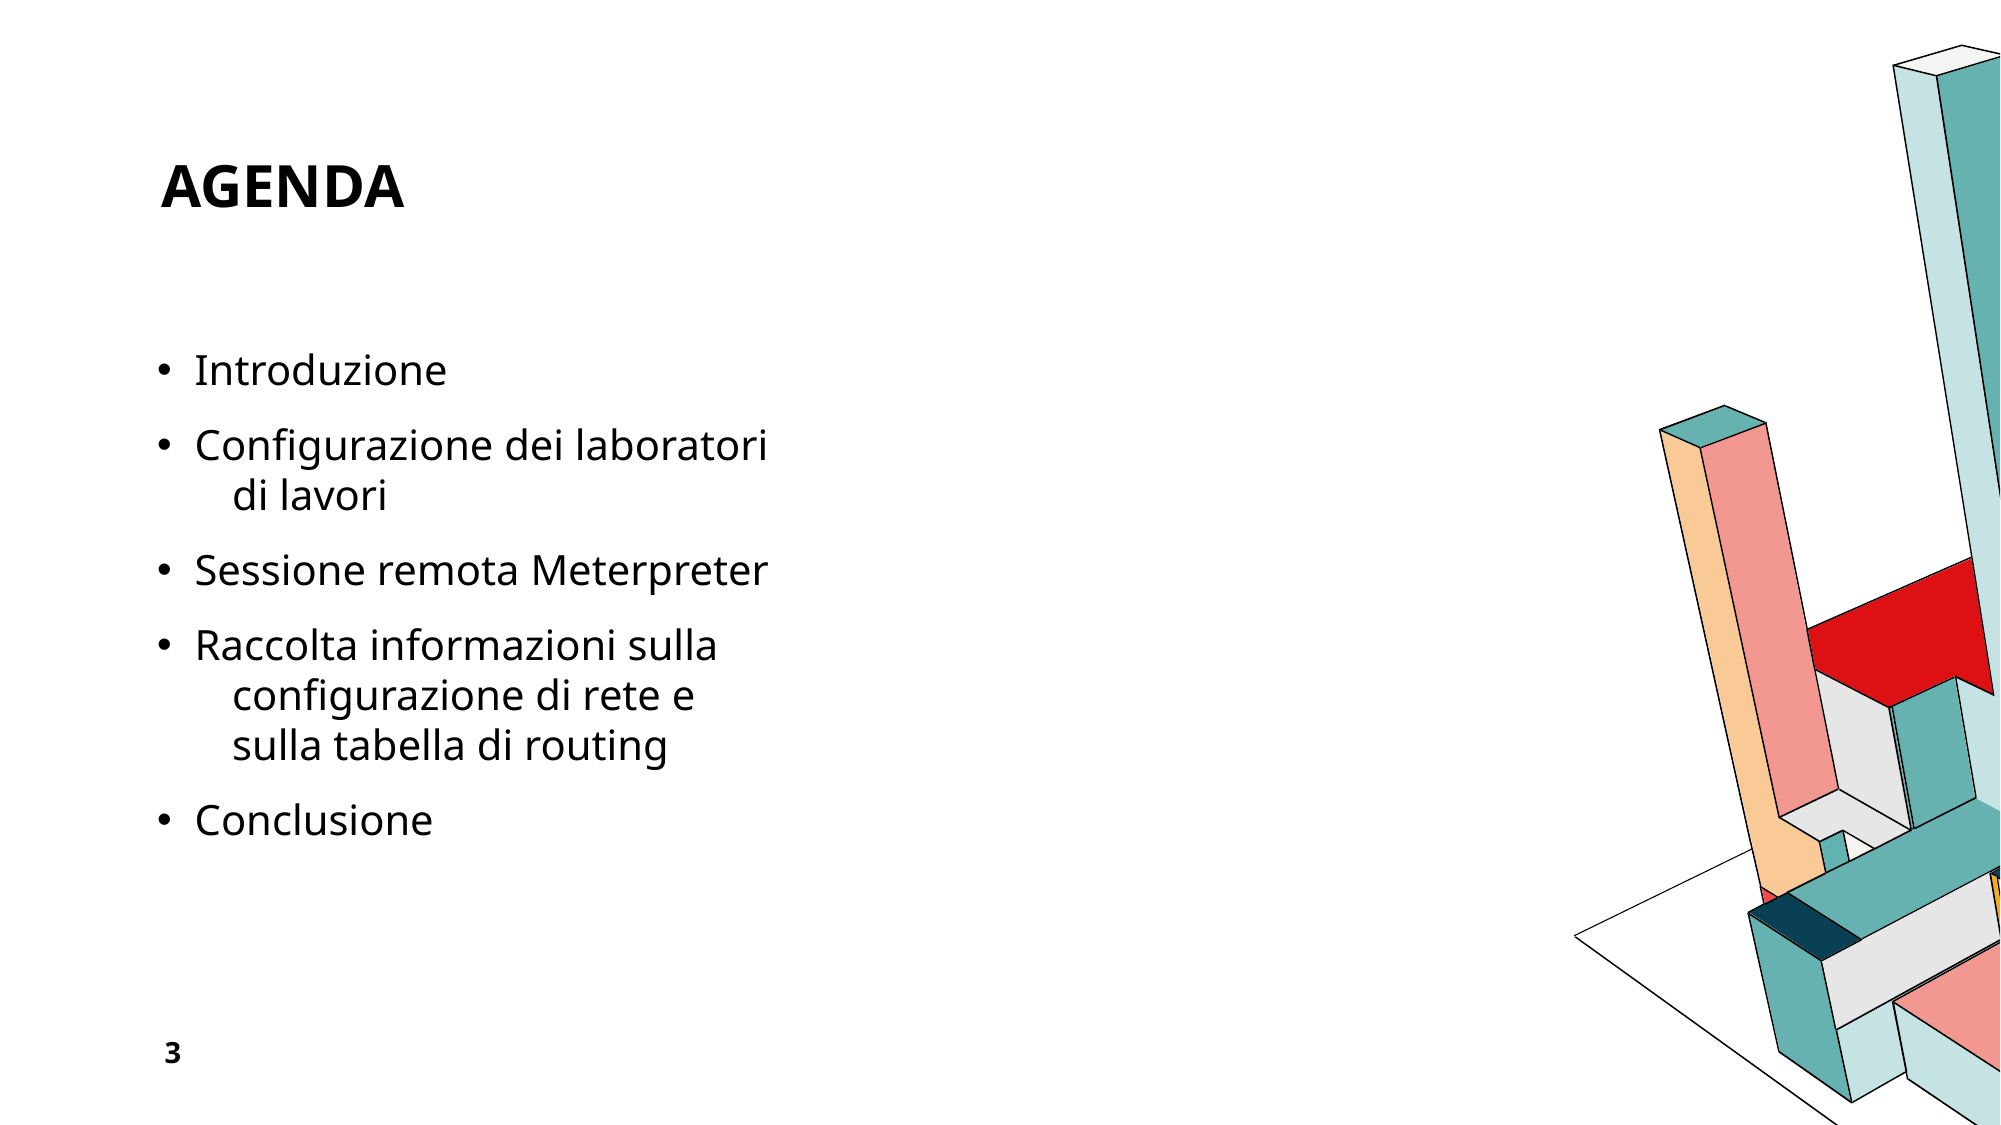

# Agenda
Introduzione
Configurazione dei laboratori di lavori
Sessione remota Meterpreter
Raccolta informazioni sulla configurazione di rete e sulla tabella di routing
Conclusione